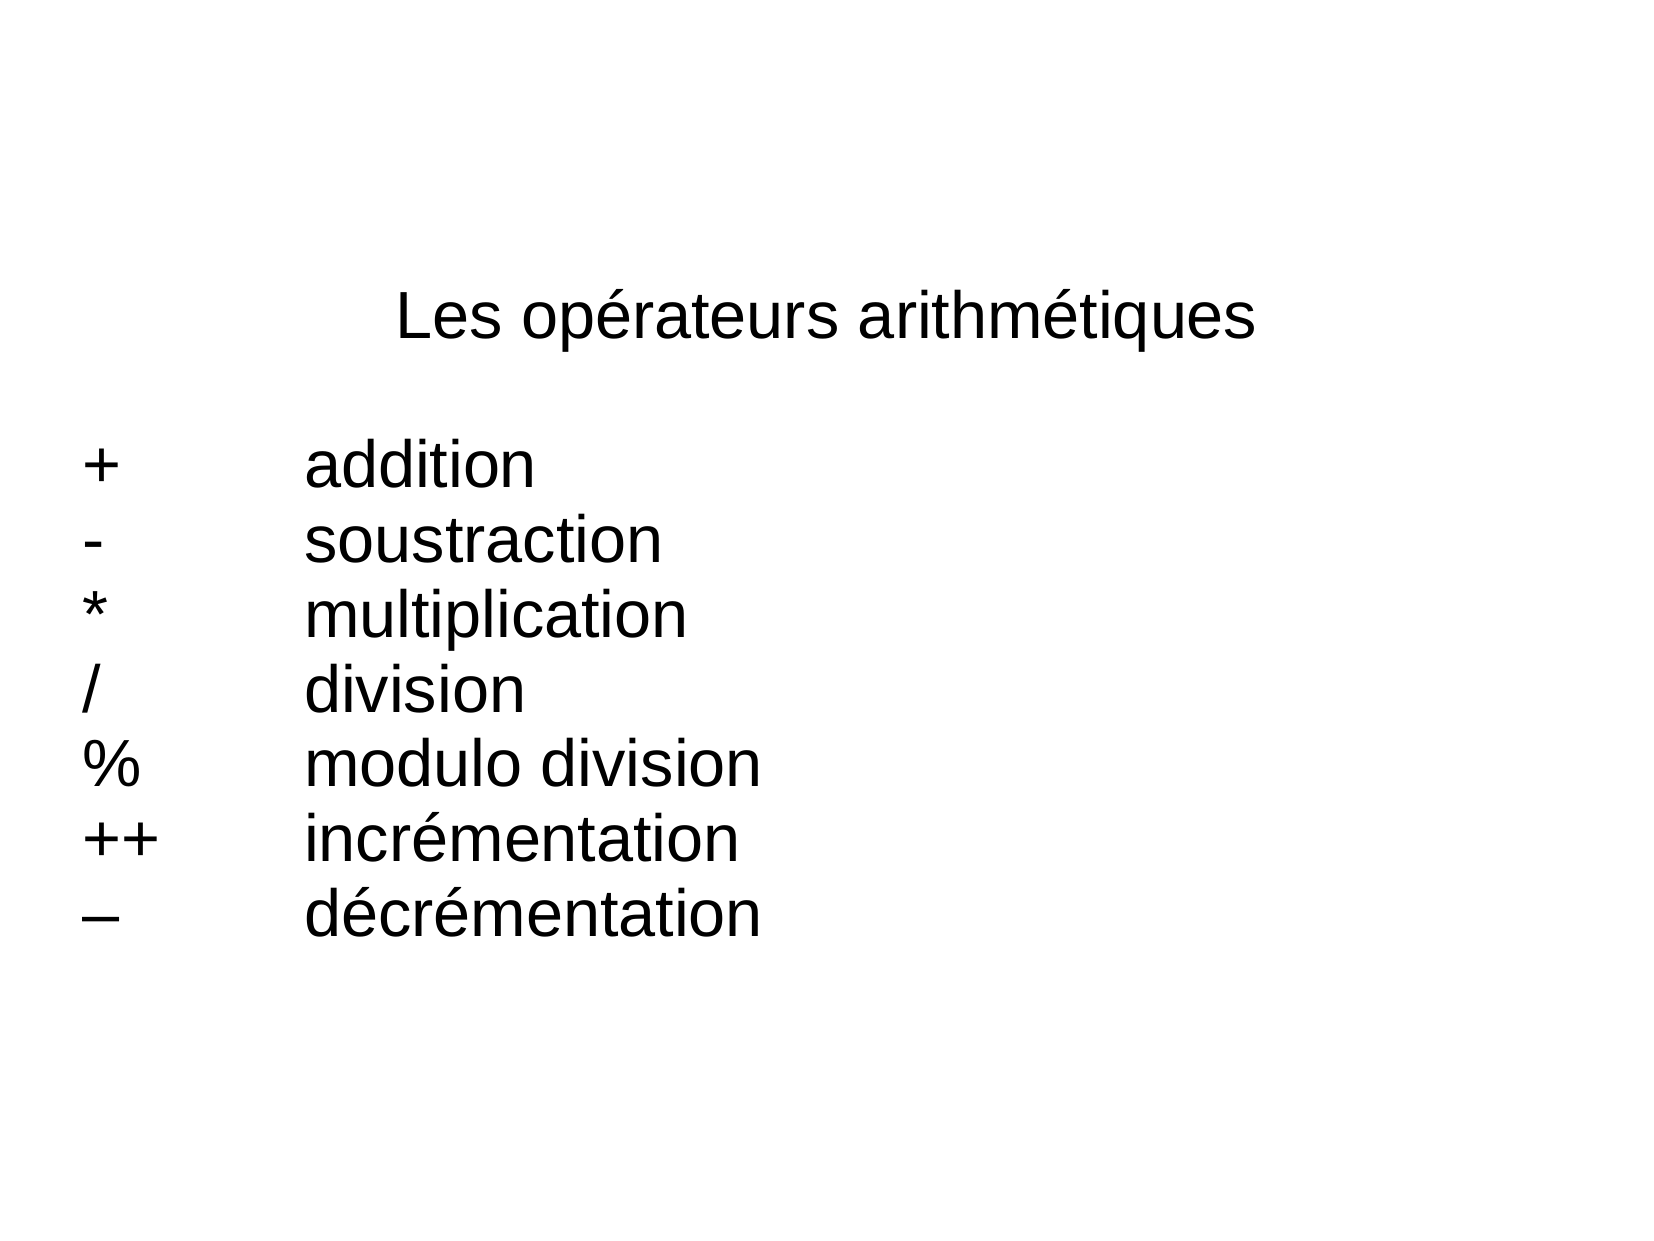

# Les opérateurs arithmétiques
+			addition
-			soustraction
*			multiplication
/			division
%			modulo division
++		incrémentation
–			décrémentation